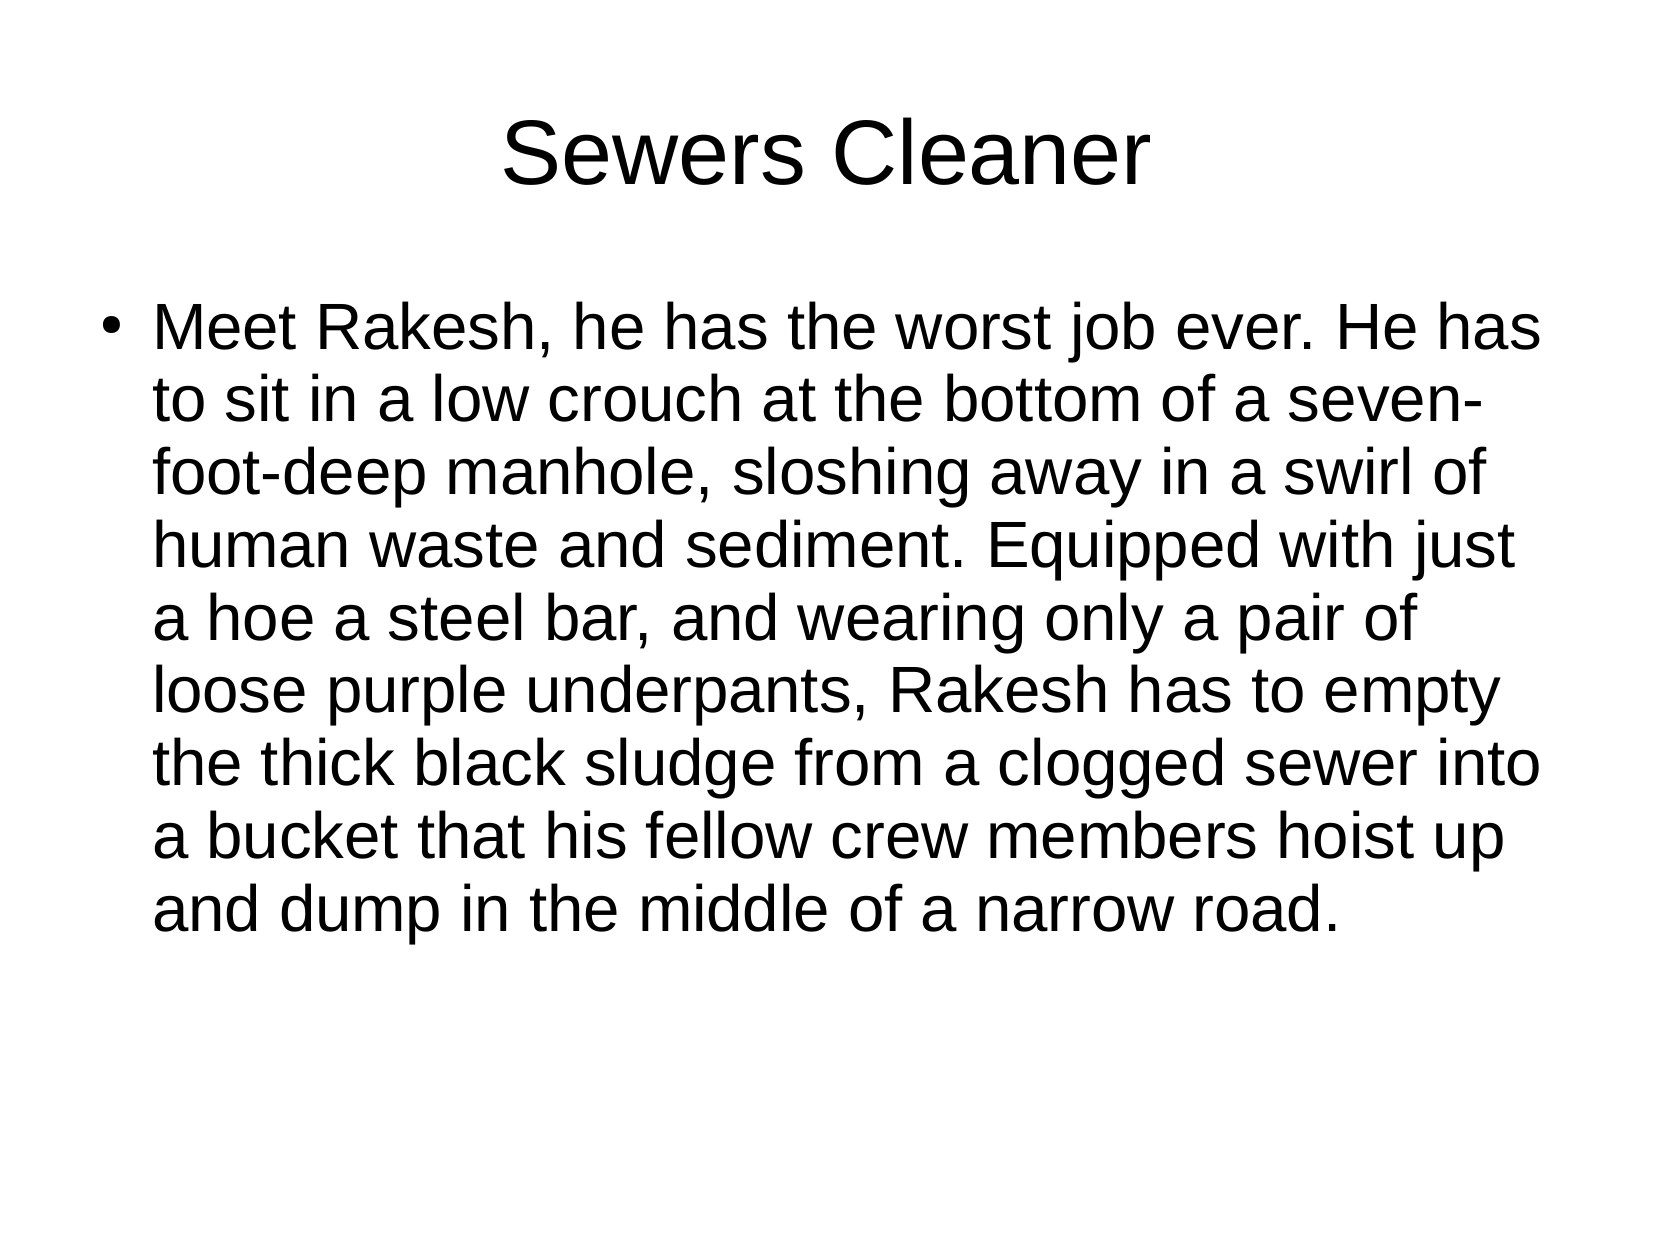

# Sewers Cleaner
Meet Rakesh, he has the worst job ever. He has to sit in a low crouch at the bottom of a seven-foot-deep manhole, sloshing away in a swirl of human waste and sediment. Equipped with just a hoe a steel bar, and wearing only a pair of loose purple underpants, Rakesh has to empty the thick black sludge from a clogged sewer into a bucket that his fellow crew members hoist up and dump in the middle of a narrow road.